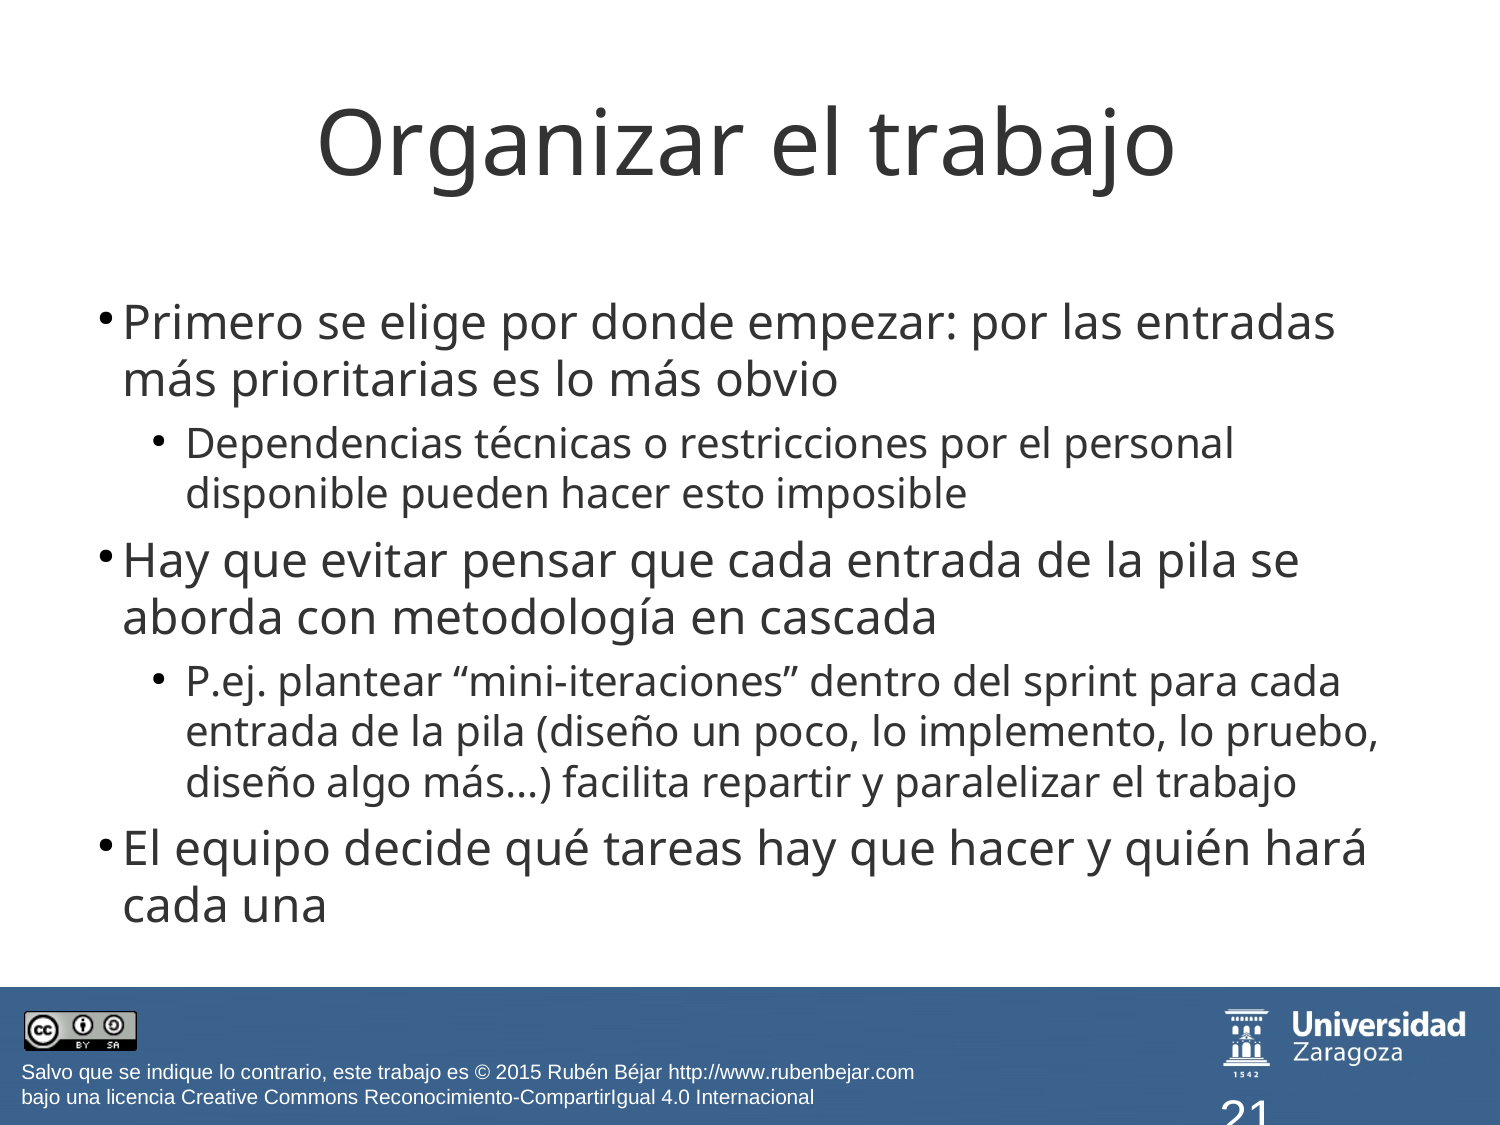

# Organizar el trabajo
Primero se elige por donde empezar: por las entradas más prioritarias es lo más obvio
Dependencias técnicas o restricciones por el personal disponible pueden hacer esto imposible
Hay que evitar pensar que cada entrada de la pila se aborda con metodología en cascada
P.ej. plantear “mini-iteraciones” dentro del sprint para cada entrada de la pila (diseño un poco, lo implemento, lo pruebo, diseño algo más...) facilita repartir y paralelizar el trabajo
El equipo decide qué tareas hay que hacer y quién hará cada una